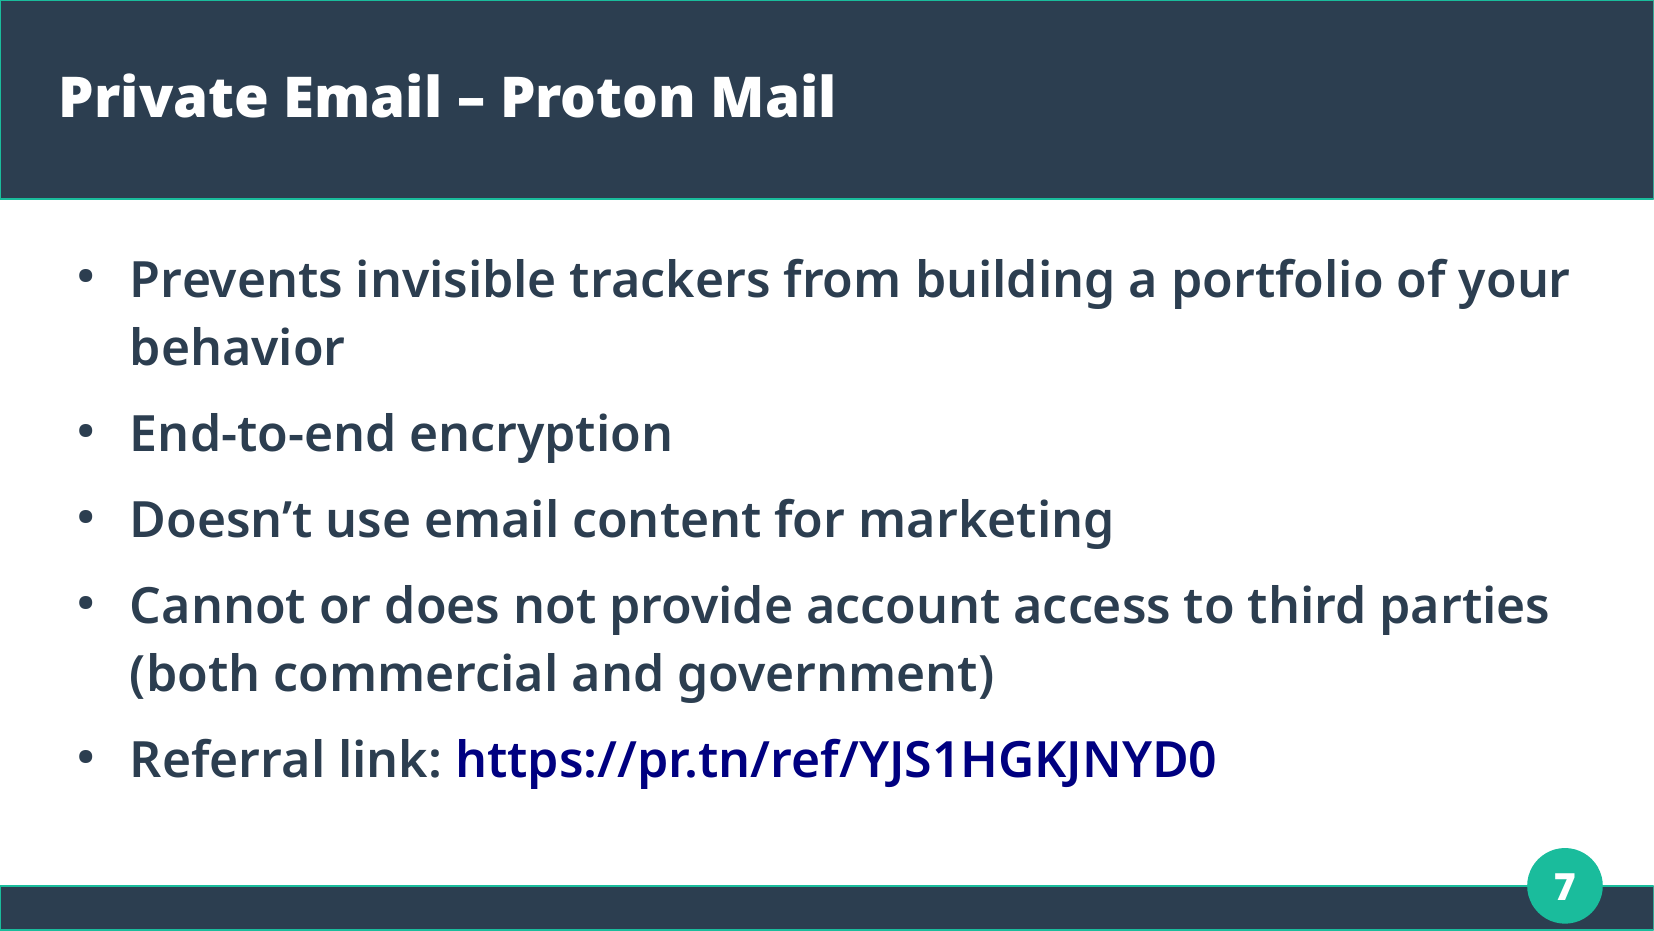

# Private Email – Proton Mail
Prevents invisible trackers from building a portfolio of your behavior
End-to-end encryption
Doesn’t use email content for marketing
Cannot or does not provide account access to third parties (both commercial and government)
Referral link: https://pr.tn/ref/YJS1HGKJNYD0
7